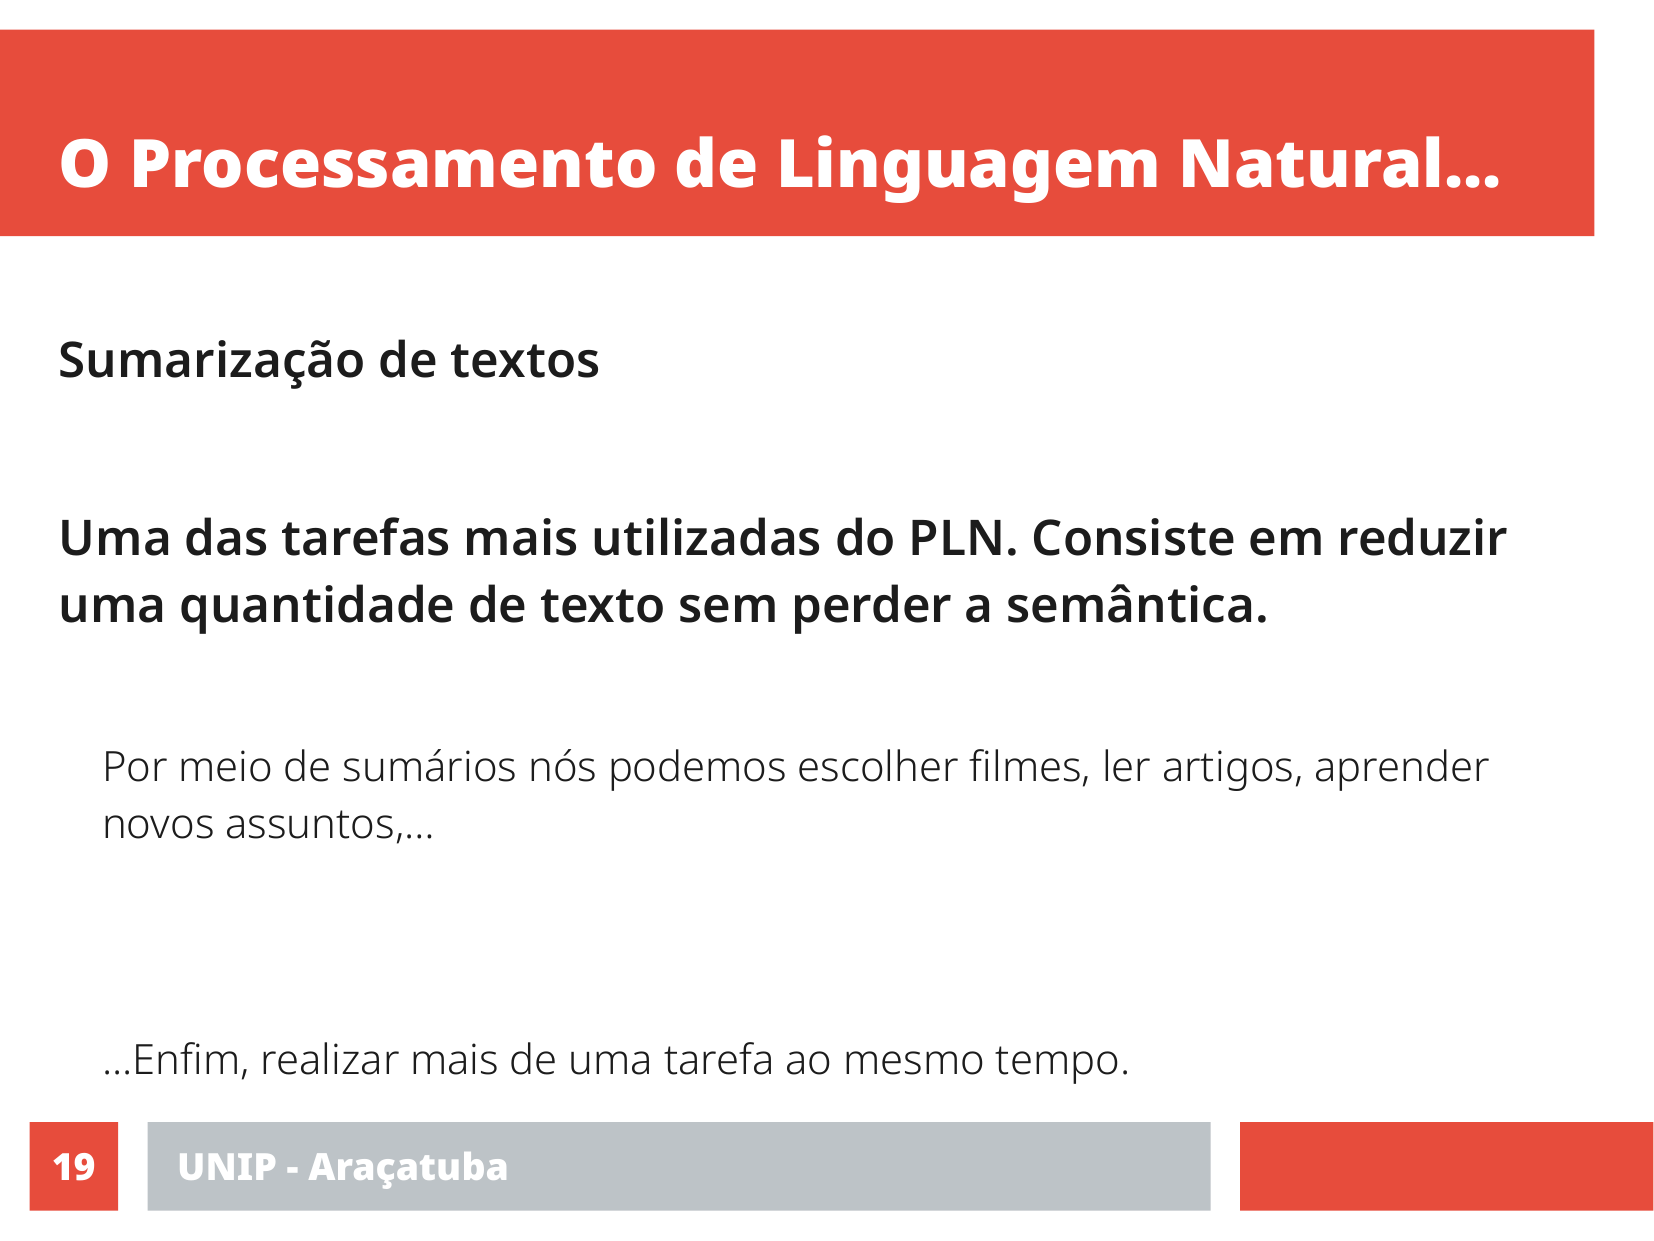

# O Processamento de Linguagem Natural...
Sumarização de textos
Uma das tarefas mais utilizadas do PLN. Consiste em reduzir uma quantidade de texto sem perder a semântica.
Por meio de sumários nós podemos escolher filmes, ler artigos, aprender novos assuntos,…
...Enfim, realizar mais de uma tarefa ao mesmo tempo.
19
UNIP - Araçatuba